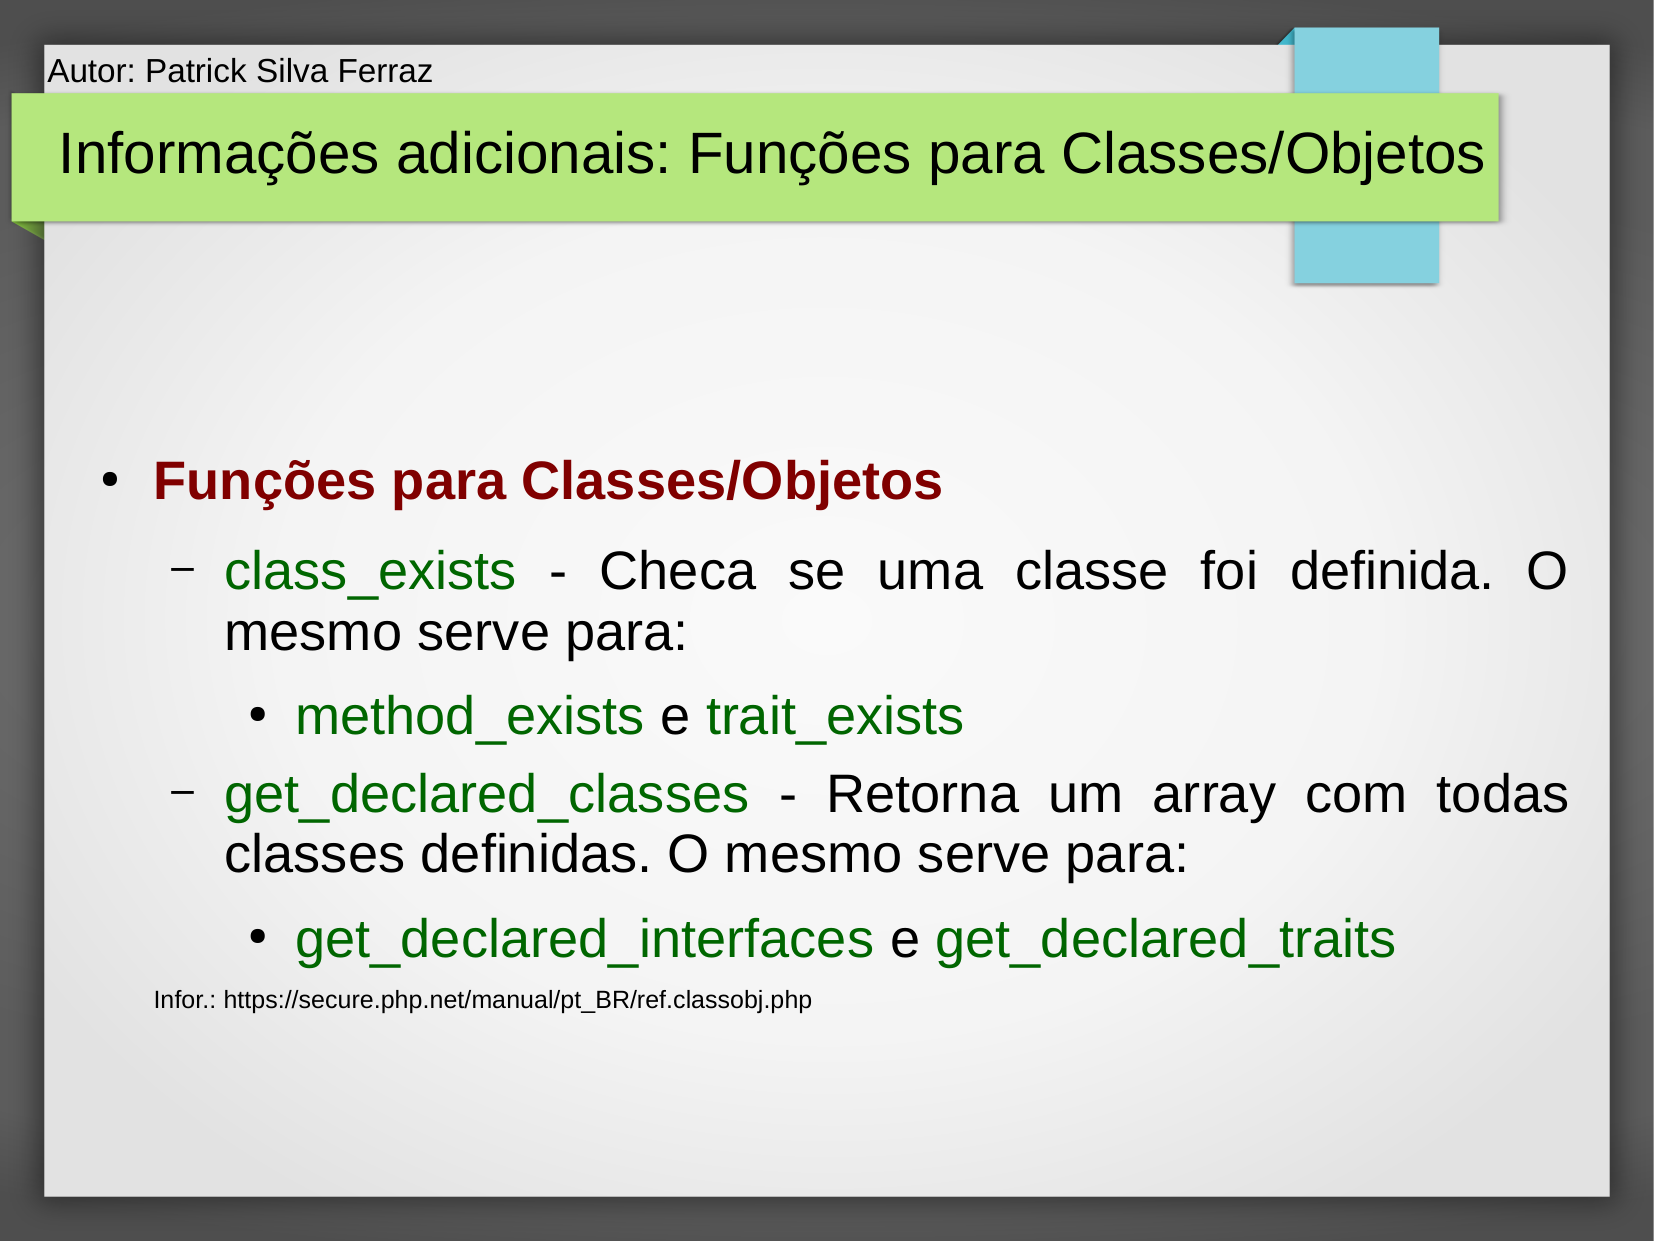

Autor: Patrick Silva Ferraz
# Informações adicionais: Funções para Classes/Objetos
Funções para Classes/Objetos
class_exists - Checa se uma classe foi definida. O mesmo serve para:
method_exists e trait_exists
get_declared_classes - Retorna um array com todas classes definidas. O mesmo serve para:
get_declared_interfaces e get_declared_traits
Infor.: https://secure.php.net/manual/pt_BR/ref.classobj.php